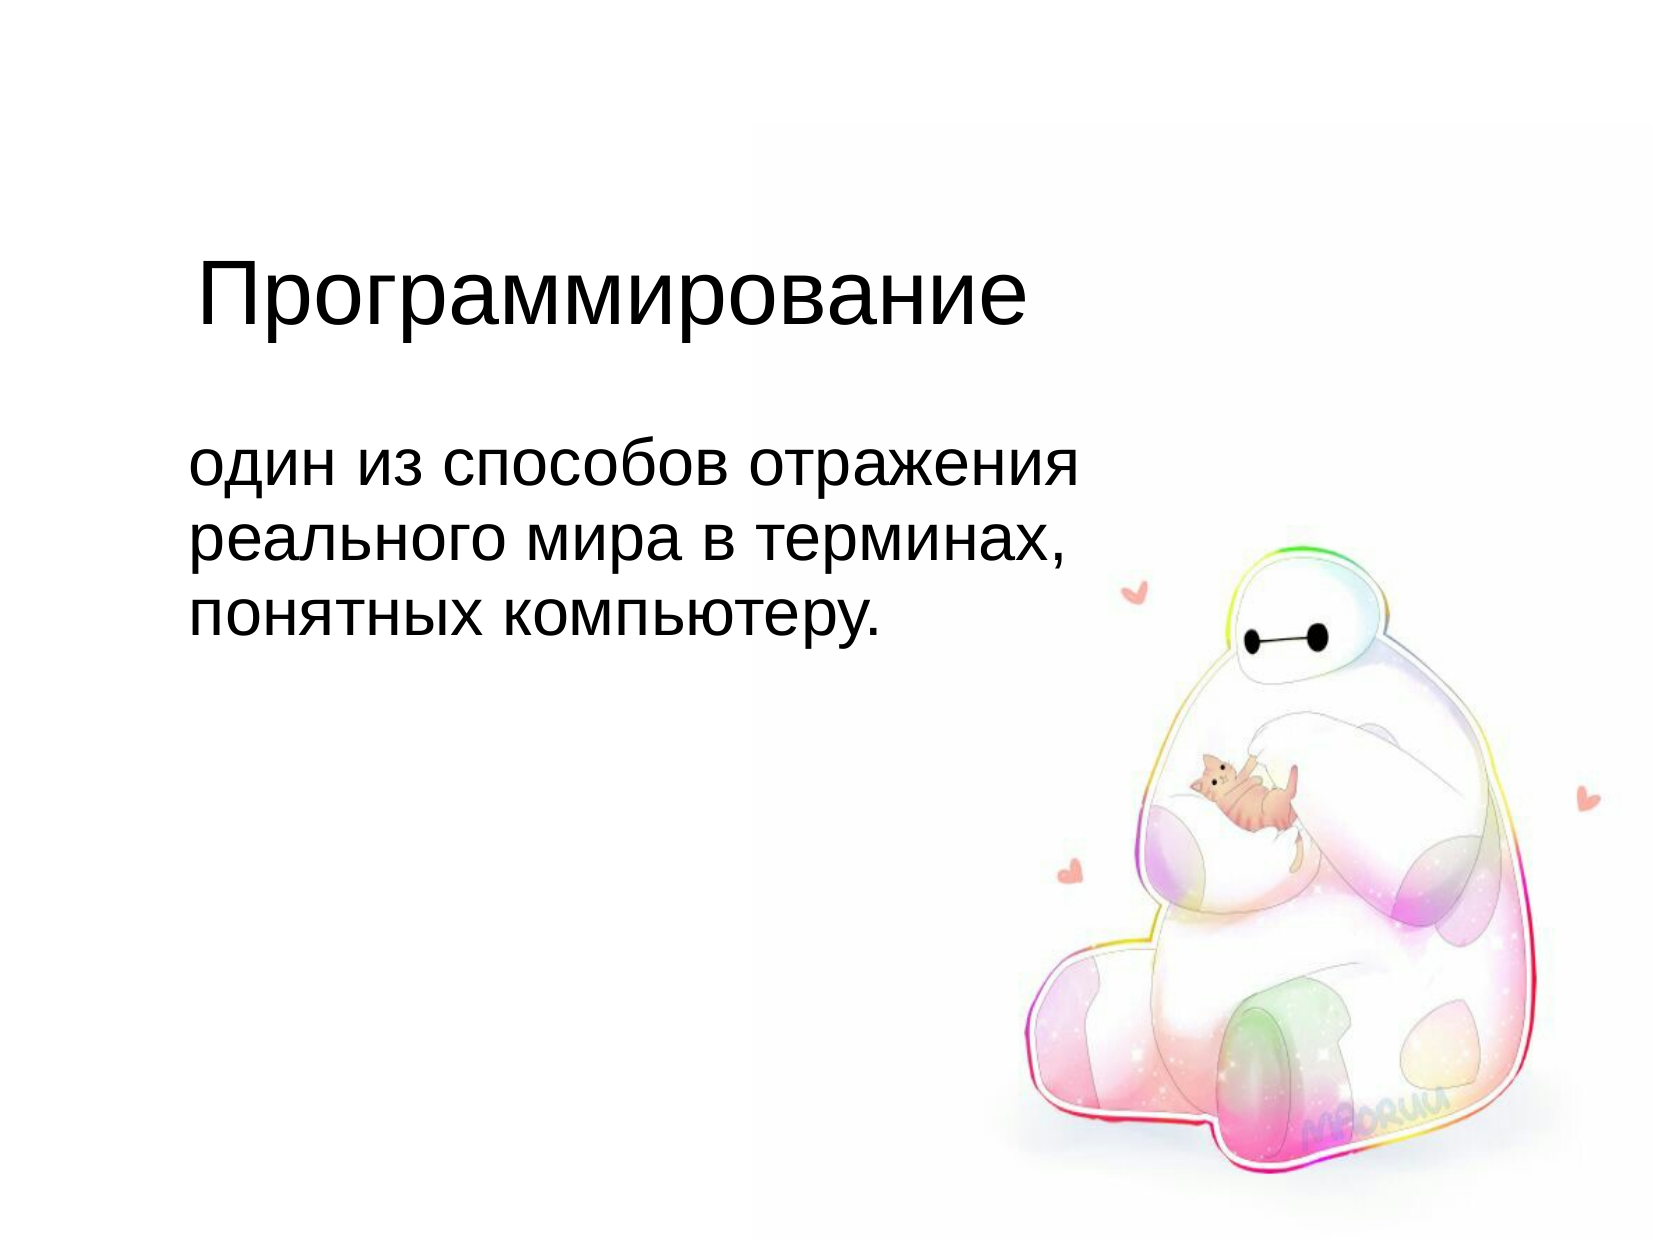

# Программирование
один из способов отражения реального мира в терминах, понятных компьютеру.